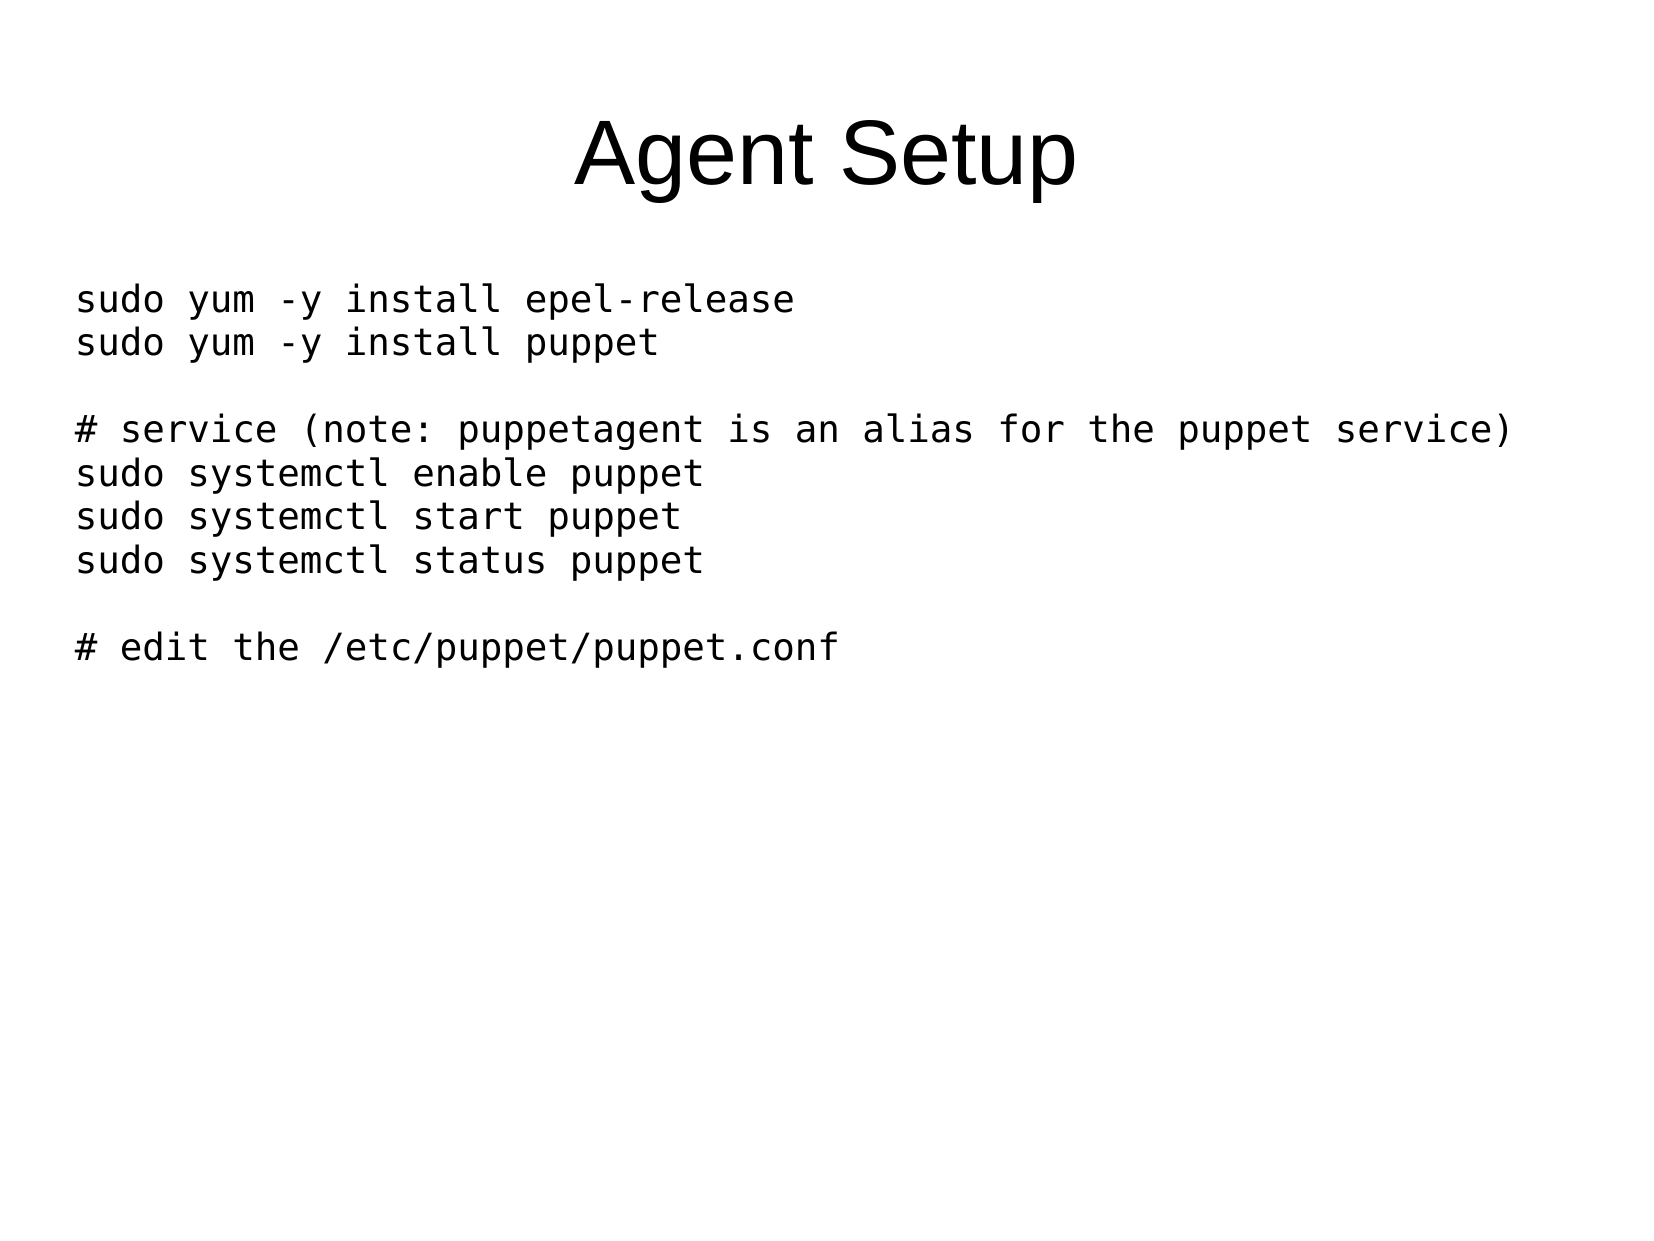

# Agent Setup
sudo yum -y install epel-release
sudo yum -y install puppet
# service (note: puppetagent is an alias for the puppet service)
sudo systemctl enable puppet
sudo systemctl start puppet
sudo systemctl status puppet
# edit the /etc/puppet/puppet.conf